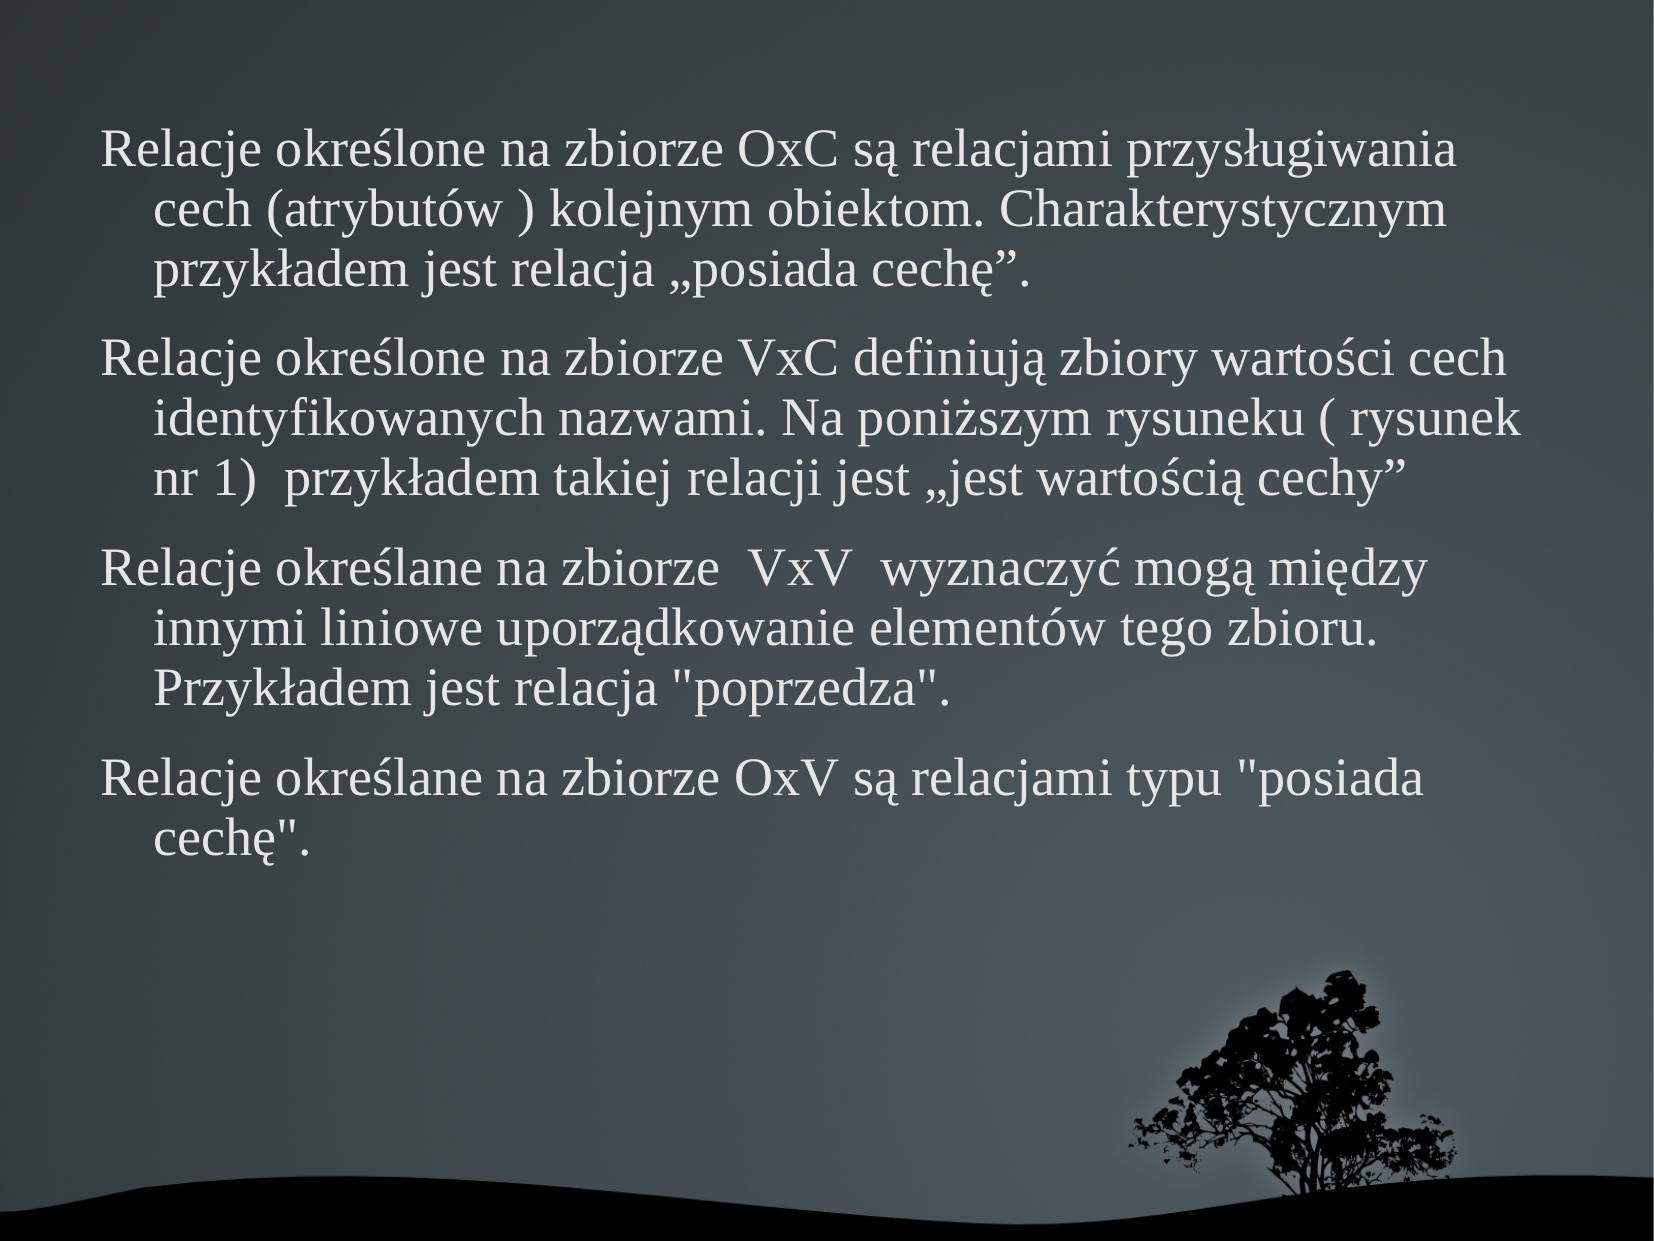

#
Relacje określone na zbiorze OxC są relacjami przysługiwania cech (atrybutów ) kolejnym obiektom. Charakterystycznym przykładem jest relacja „posiada cechę”.
Relacje określone na zbiorze VxC definiują zbiory wartości cech identyfikowanych nazwami. Na poniższym rysuneku ( rysunek nr 1) przykładem takiej relacji jest „jest wartością cechy”
Relacje określane na zbiorze VxV wyznaczyć mogą między innymi liniowe uporządkowanie elementów tego zbioru. Przykładem jest relacja "poprzedza".
Relacje określane na zbiorze OxV są relacjami typu "posiada cechę".